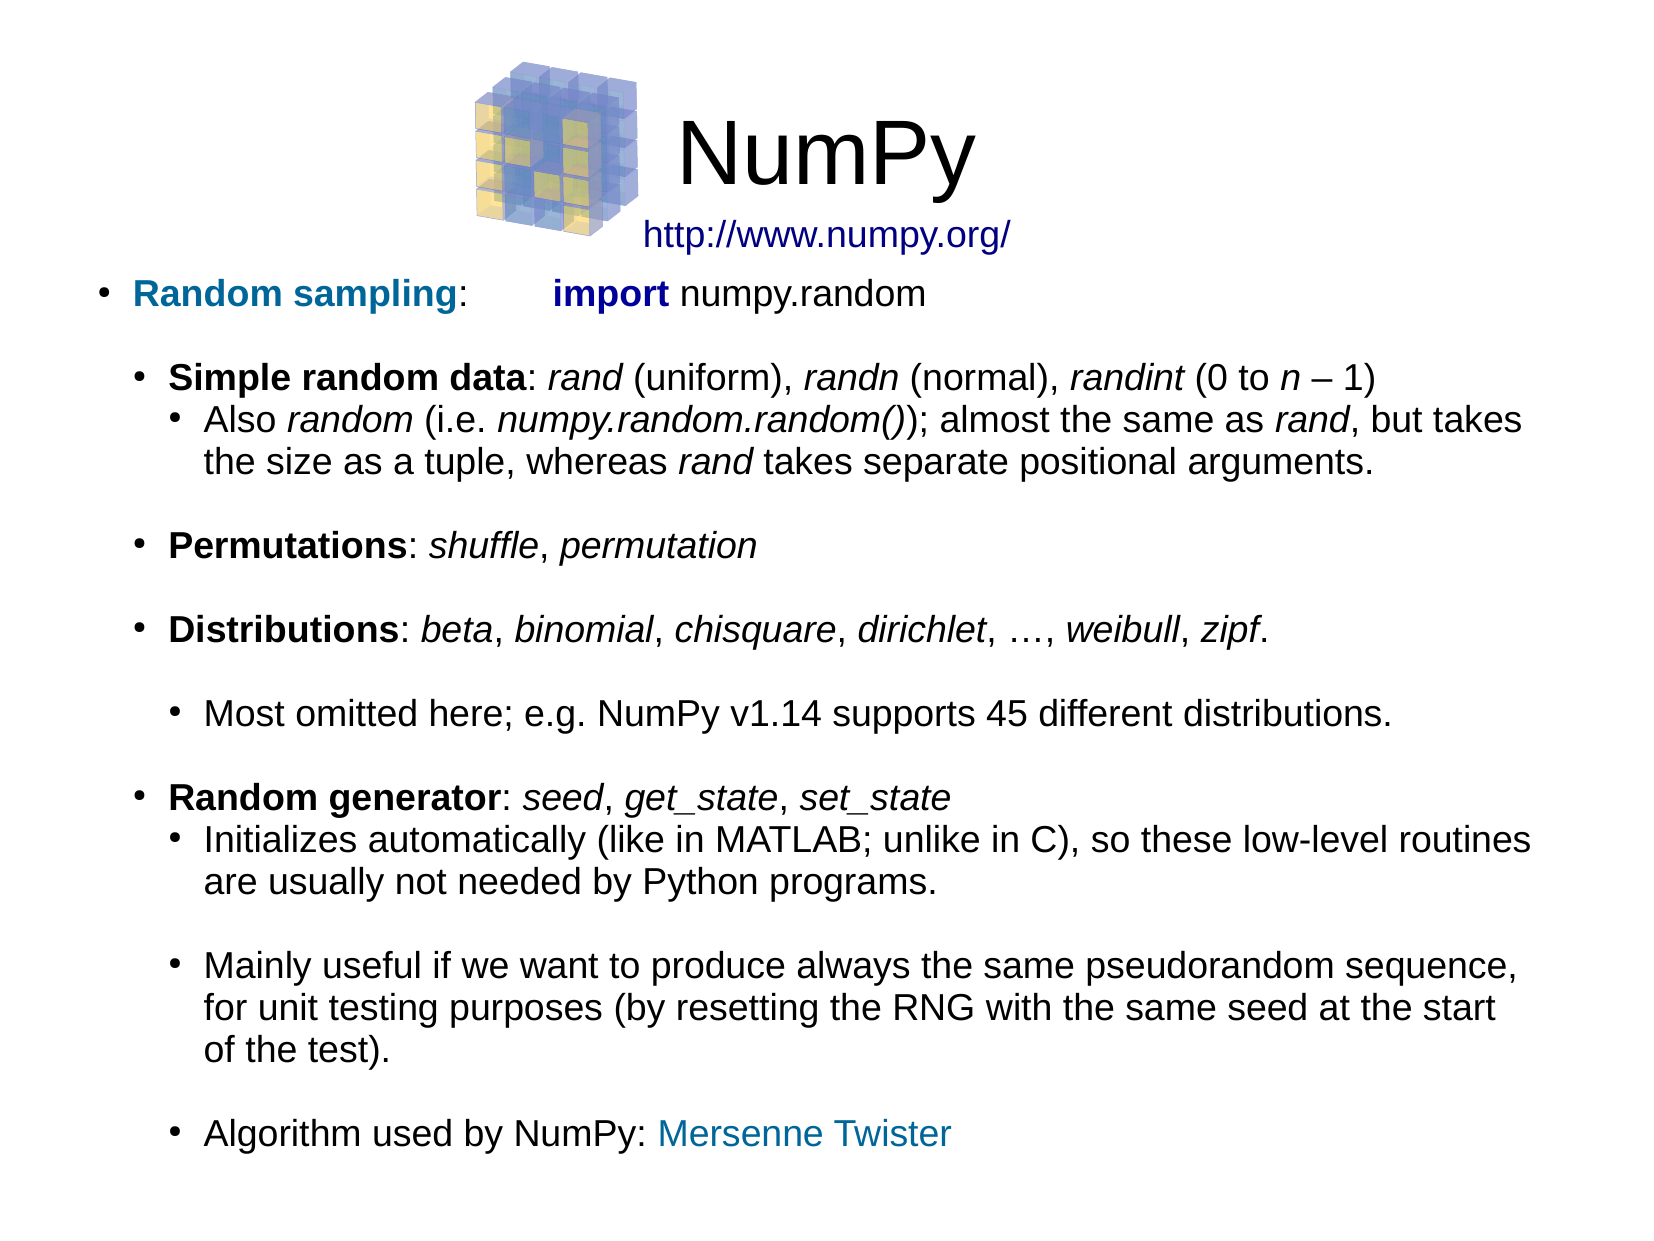

# NumPy
http://www.numpy.org/
Random sampling: import numpy.random
Simple random data: rand (uniform), randn (normal), randint (0 to n – 1)
Also random (i.e. numpy.random.random()); almost the same as rand, but takes the size as a tuple, whereas rand takes separate positional arguments.
Permutations: shuffle, permutation
Distributions: beta, binomial, chisquare, dirichlet, …, weibull, zipf.
Most omitted here; e.g. NumPy v1.14 supports 45 different distributions.
Random generator: seed, get_state, set_state
Initializes automatically (like in MATLAB; unlike in C), so these low-level routines are usually not needed by Python programs.
Mainly useful if we want to produce always the same pseudorandom sequence,
for unit testing purposes (by resetting the RNG with the same seed at the start
of the test).
Algorithm used by NumPy: Mersenne Twister